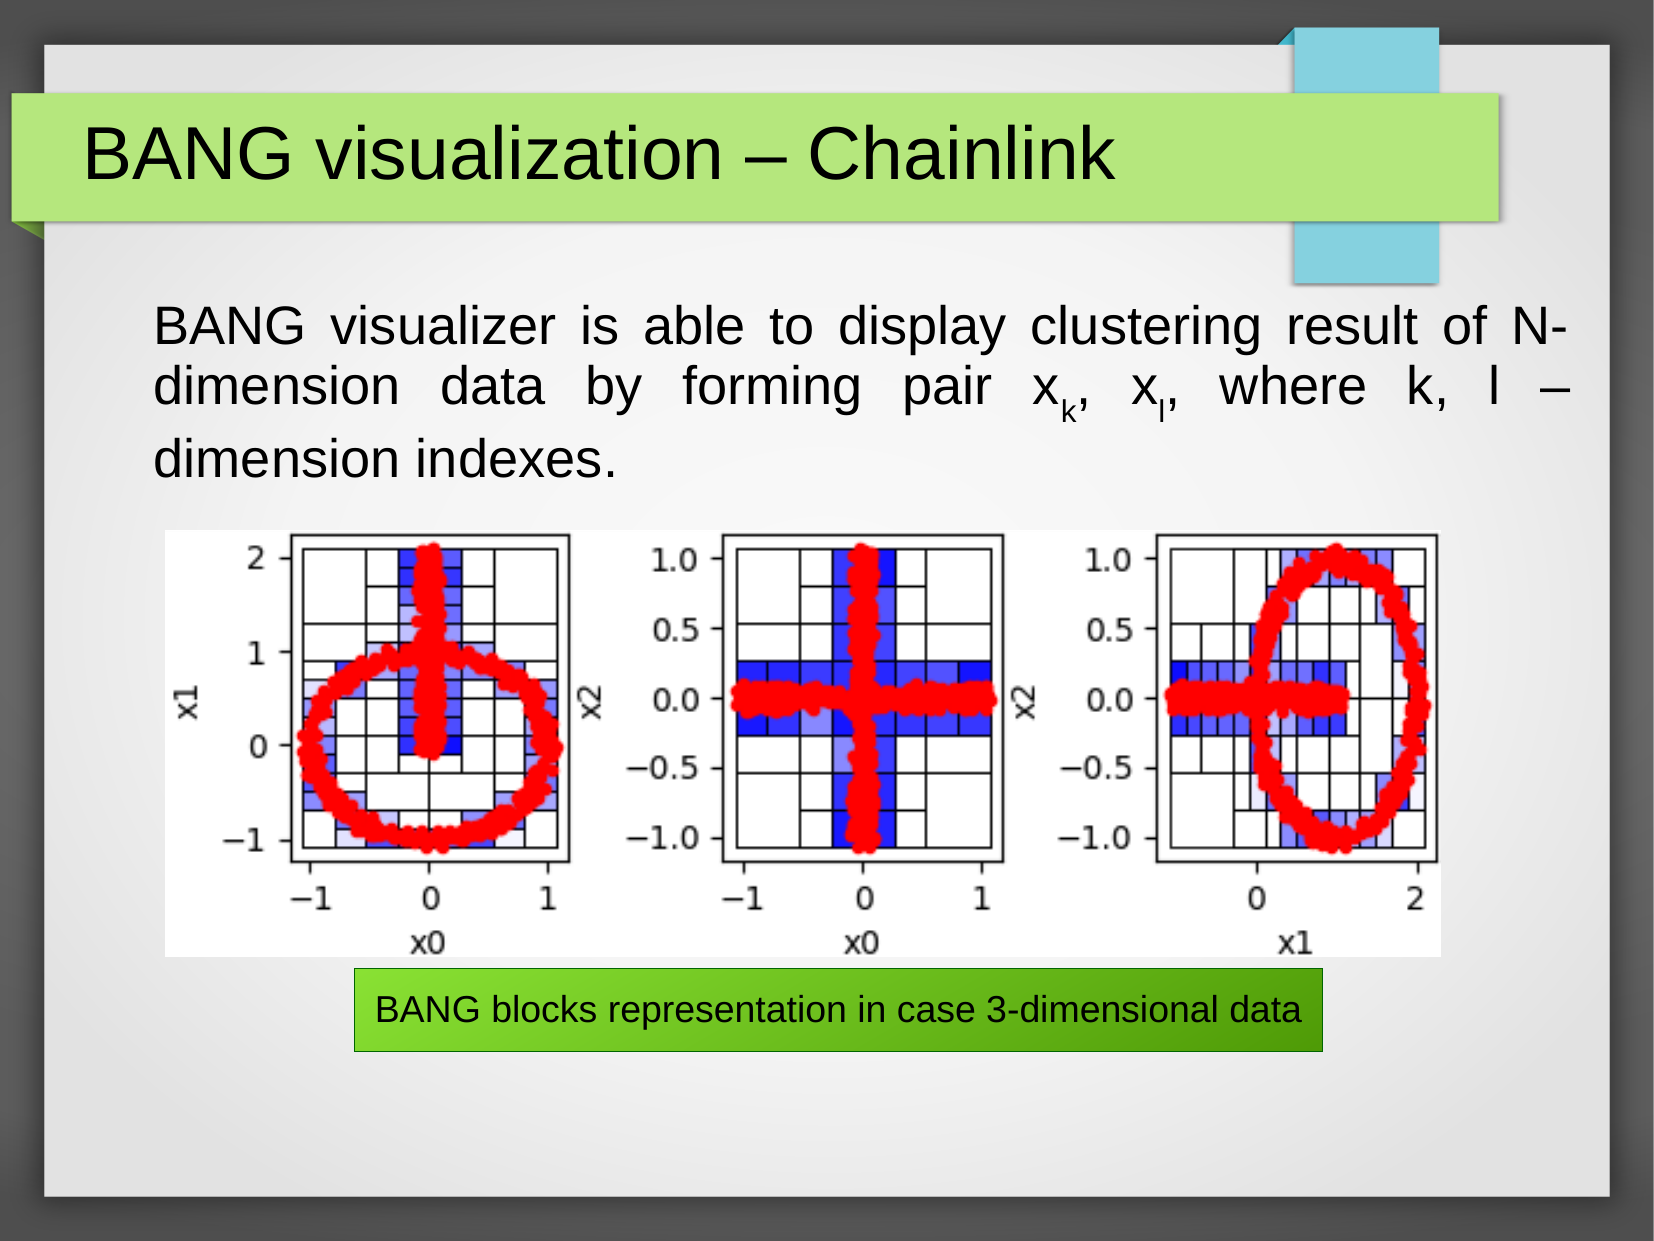

# BANG visualization – Chainlink
BANG visualizer is able to display clustering result of N-dimension data by forming pair xk, xl, where k, l – dimension indexes.
BANG blocks representation in case 3-dimensional data